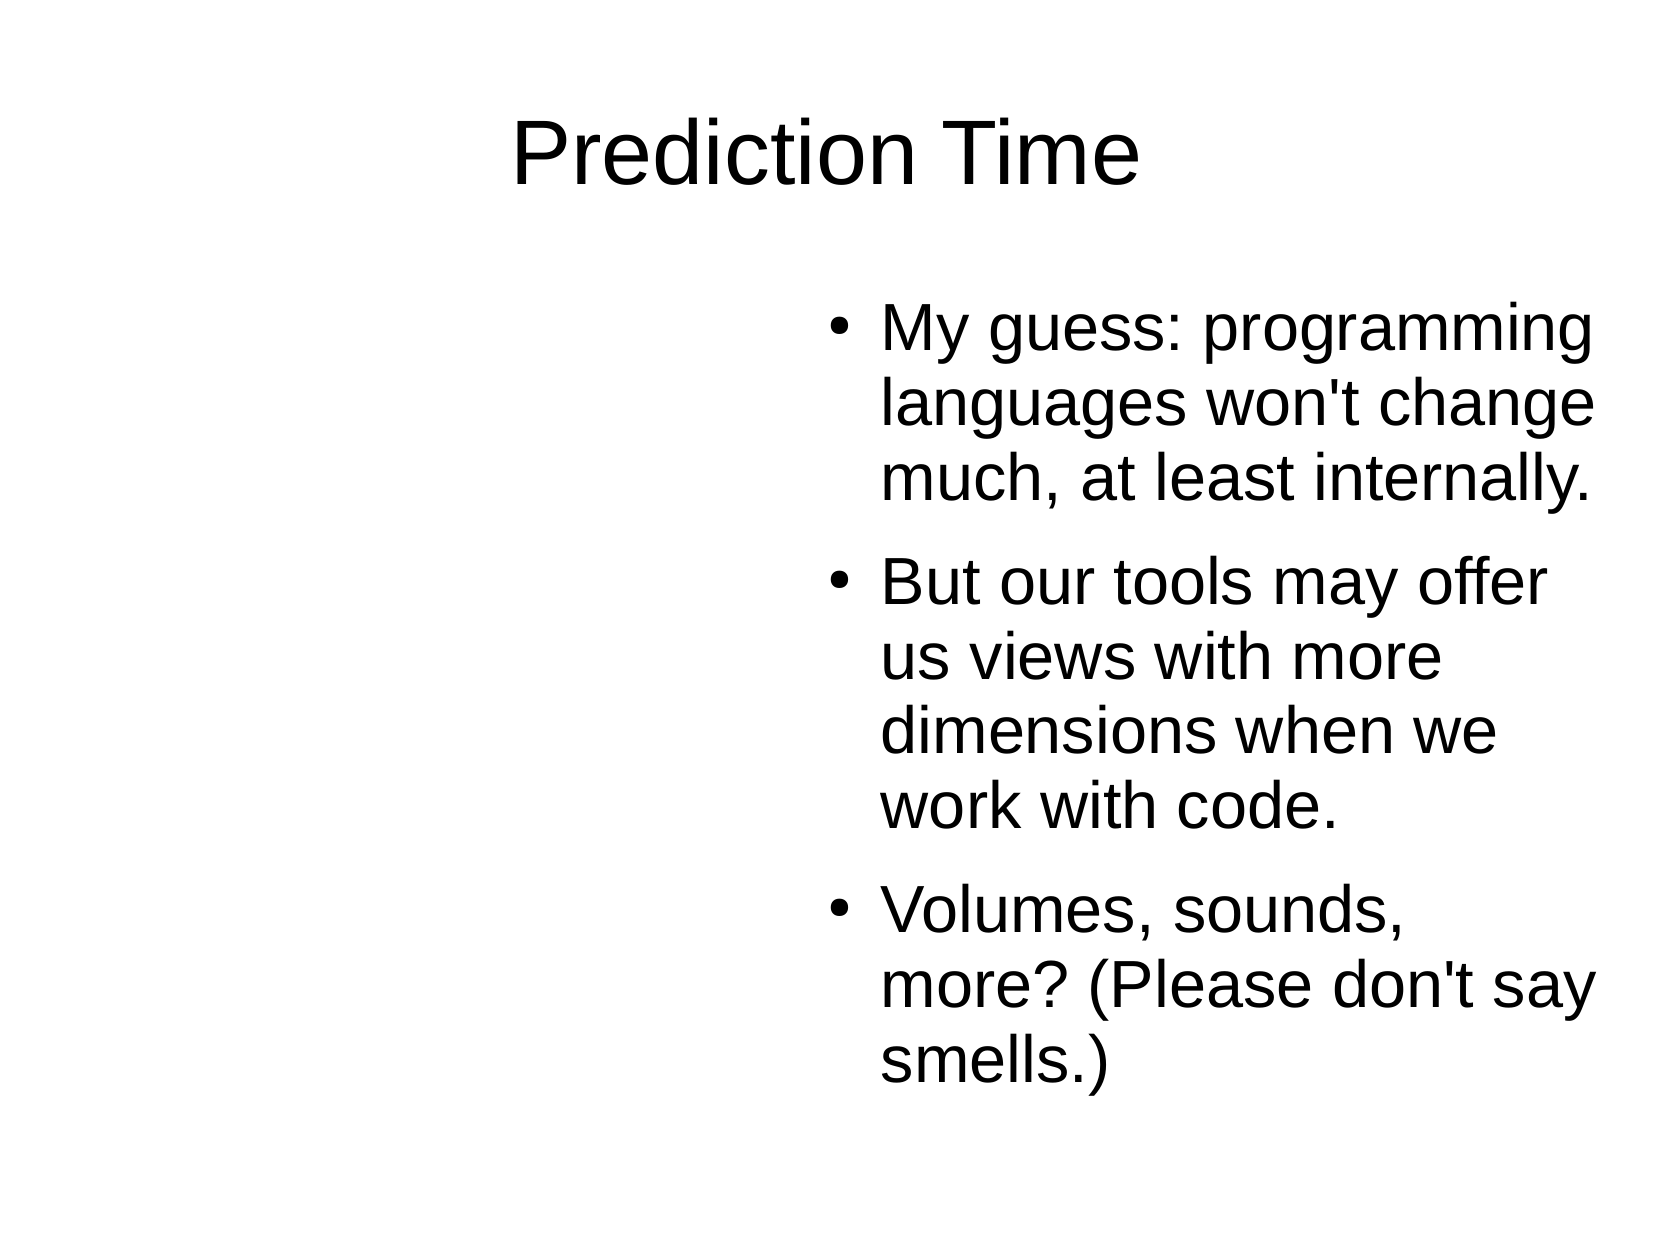

# Prediction Time
My guess: programming languages won't change much, at least internally.
But our tools may offer us views with more dimensions when we work with code.
Volumes, sounds, more? (Please don't say smells.)